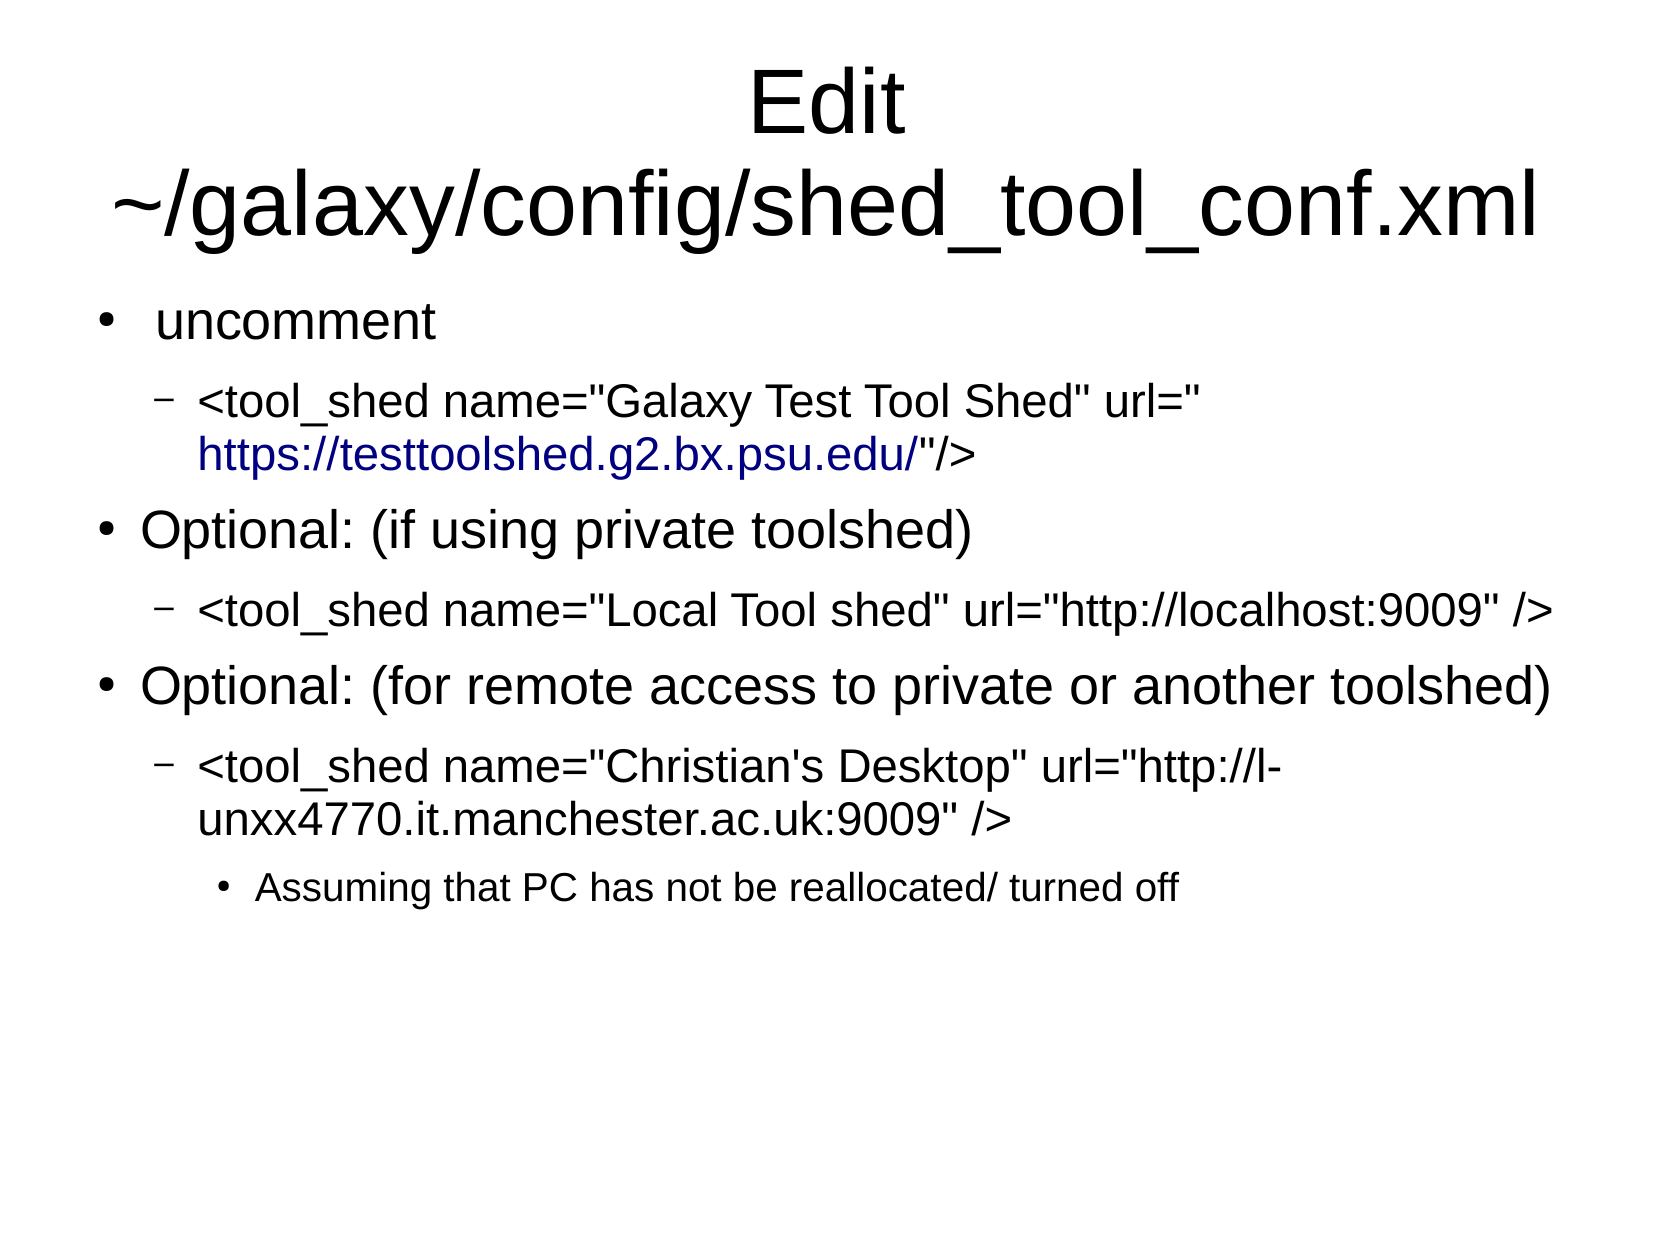

# Edit ~/galaxy/config/shed_tool_conf.xml
 uncomment
<tool_shed name="Galaxy Test Tool Shed" url="https://testtoolshed.g2.bx.psu.edu/"/>
Optional: (if using private toolshed)
<tool_shed name="Local Tool shed" url="http://localhost:9009" />
Optional: (for remote access to private or another toolshed)
<tool_shed name="Christian's Desktop" url="http://l-unxx4770.it.manchester.ac.uk:9009" />
Assuming that PC has not be reallocated/ turned off